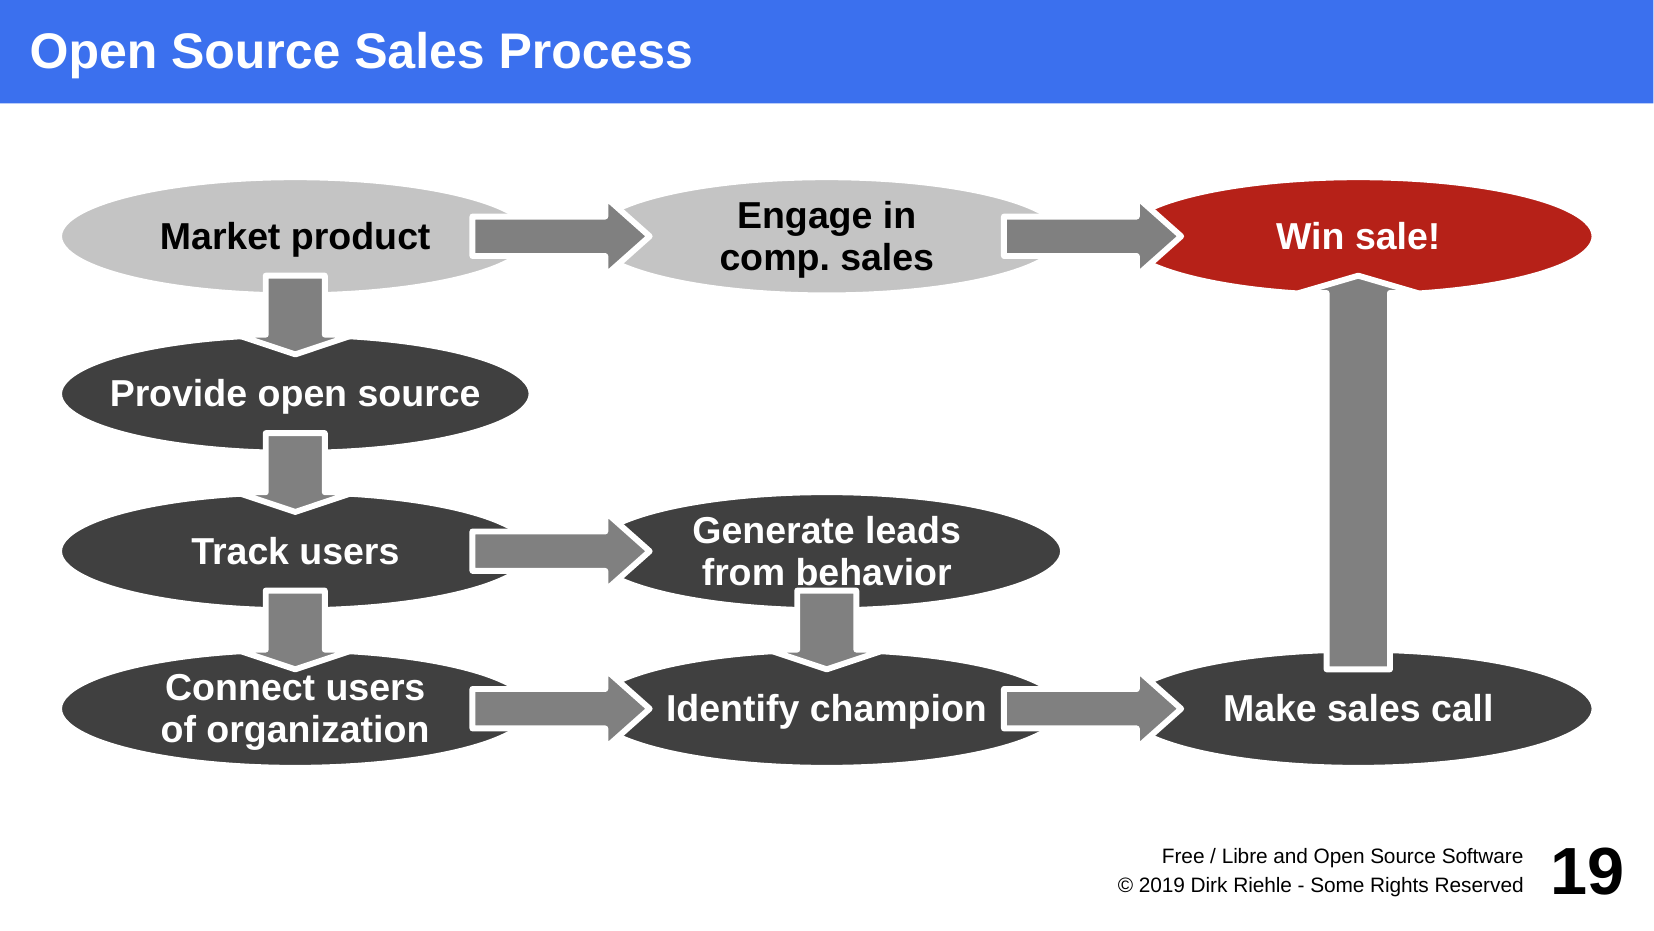

# Open Source Sales Process
Market product
Engage in
comp. sales
Win sale!
Provide open source
Track users
Generate leads
from behavior
Connect users
of organization
Identify champion
Make sales call
Free / Libre and Open Source Software
19
© 2019 Dirk Riehle - Some Rights Reserved